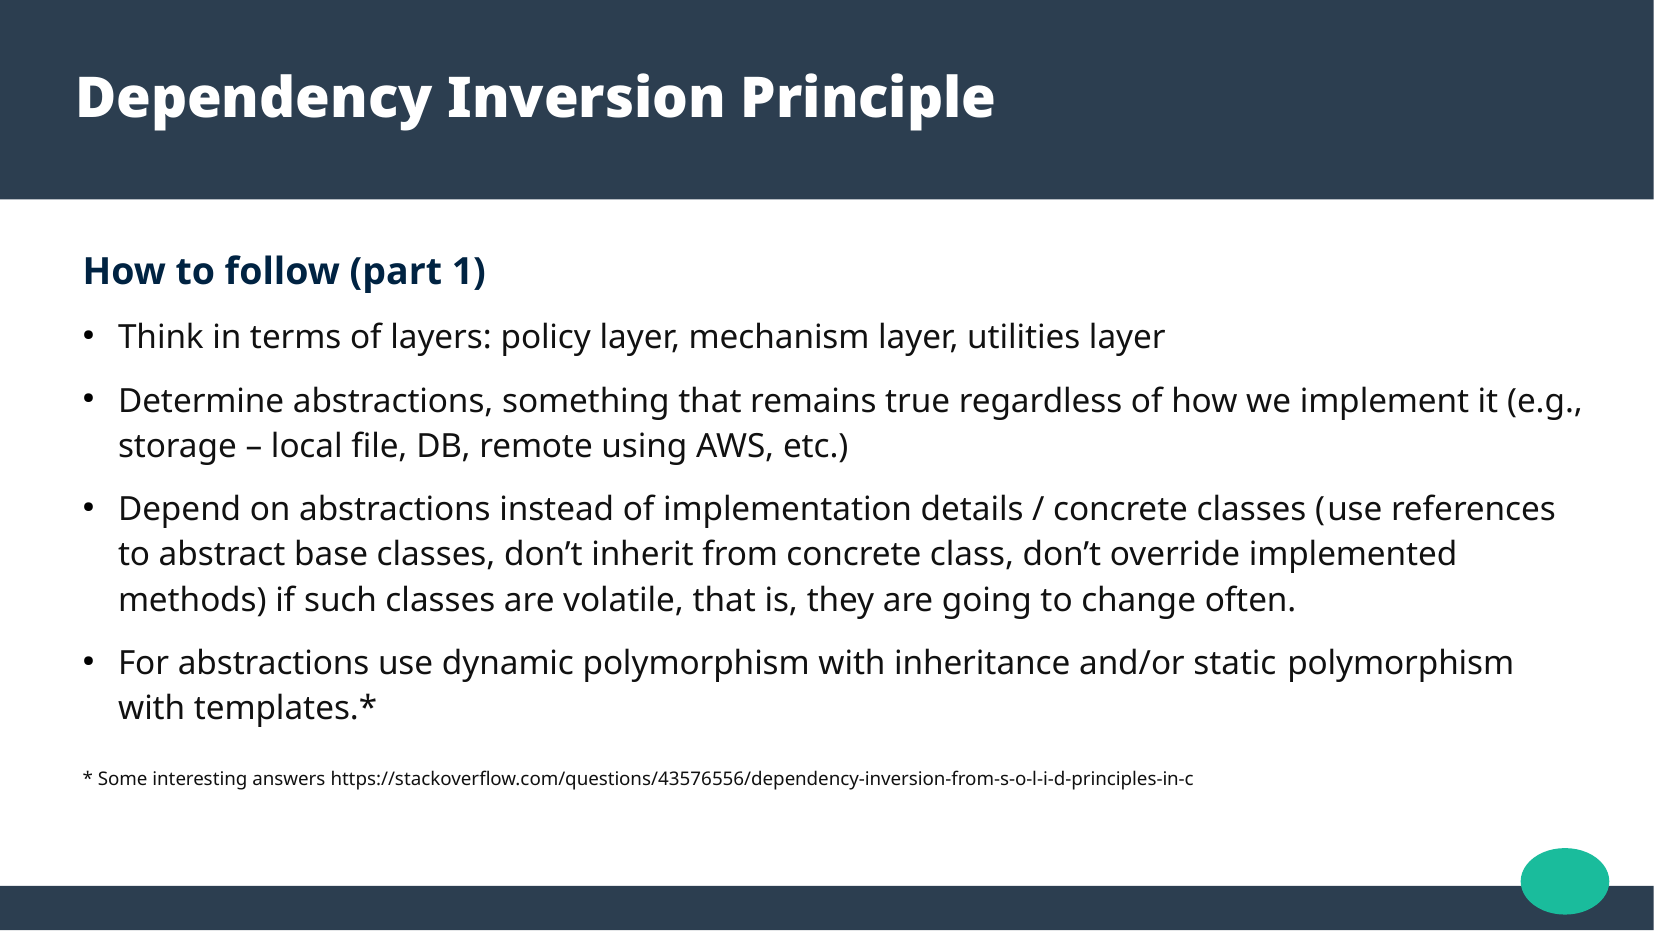

# Dependency Inversion Principle
How to follow (part 1)
Think in terms of layers: policy layer, mechanism layer, utilities layer
Determine abstractions, something that remains true regardless of how we implement it (e.g., storage – local file, DB, remote using AWS, etc.)
Depend on abstractions instead of implementation details / concrete classes (use references to abstract base classes, don’t inherit from concrete class, don’t override implemented methods) if such classes are volatile, that is, they are going to change often.
For abstractions use dynamic polymorphism with inheritance and/or static polymorphism with templates.*
* Some interesting answers https://stackoverflow.com/questions/43576556/dependency-inversion-from-s-o-l-i-d-principles-in-c